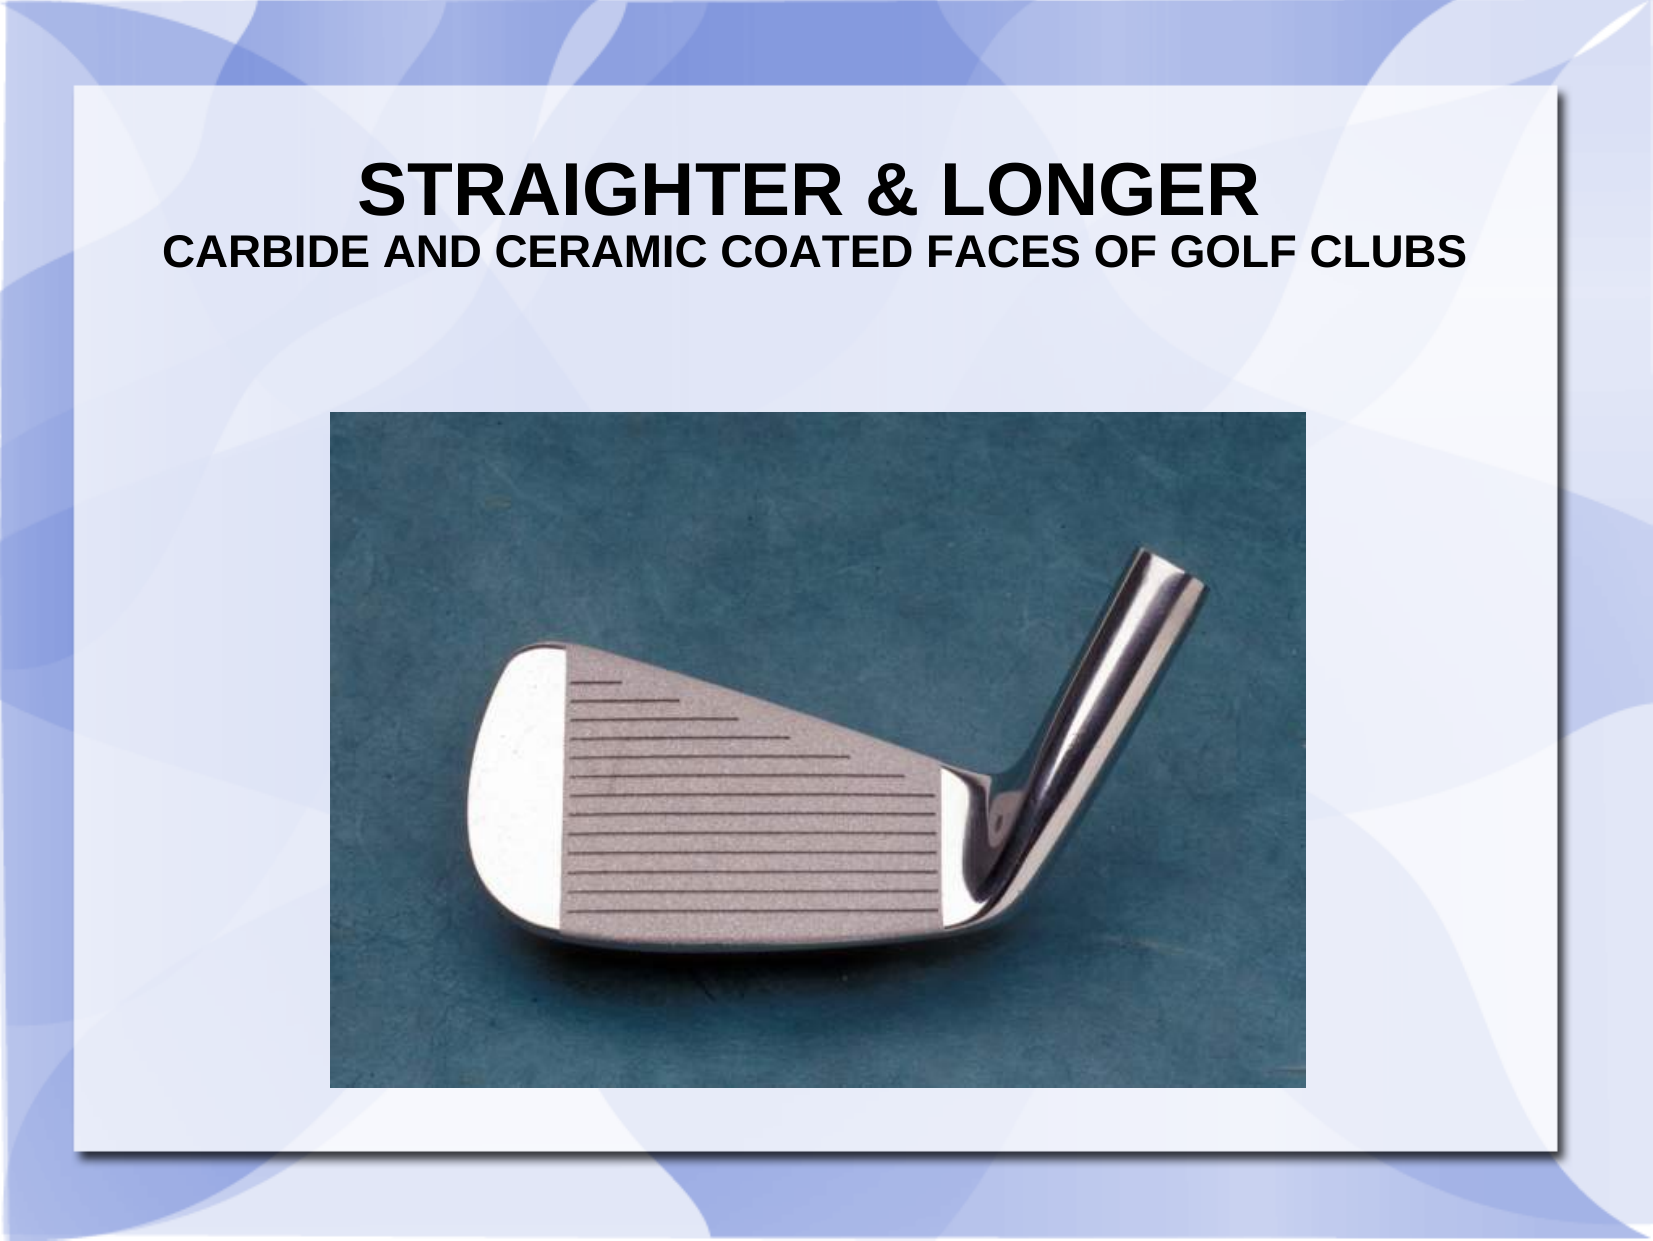

# STRAIGHTER & LONGER CARBIDE AND CERAMIC COATED FACES OF GOLF CLUBS